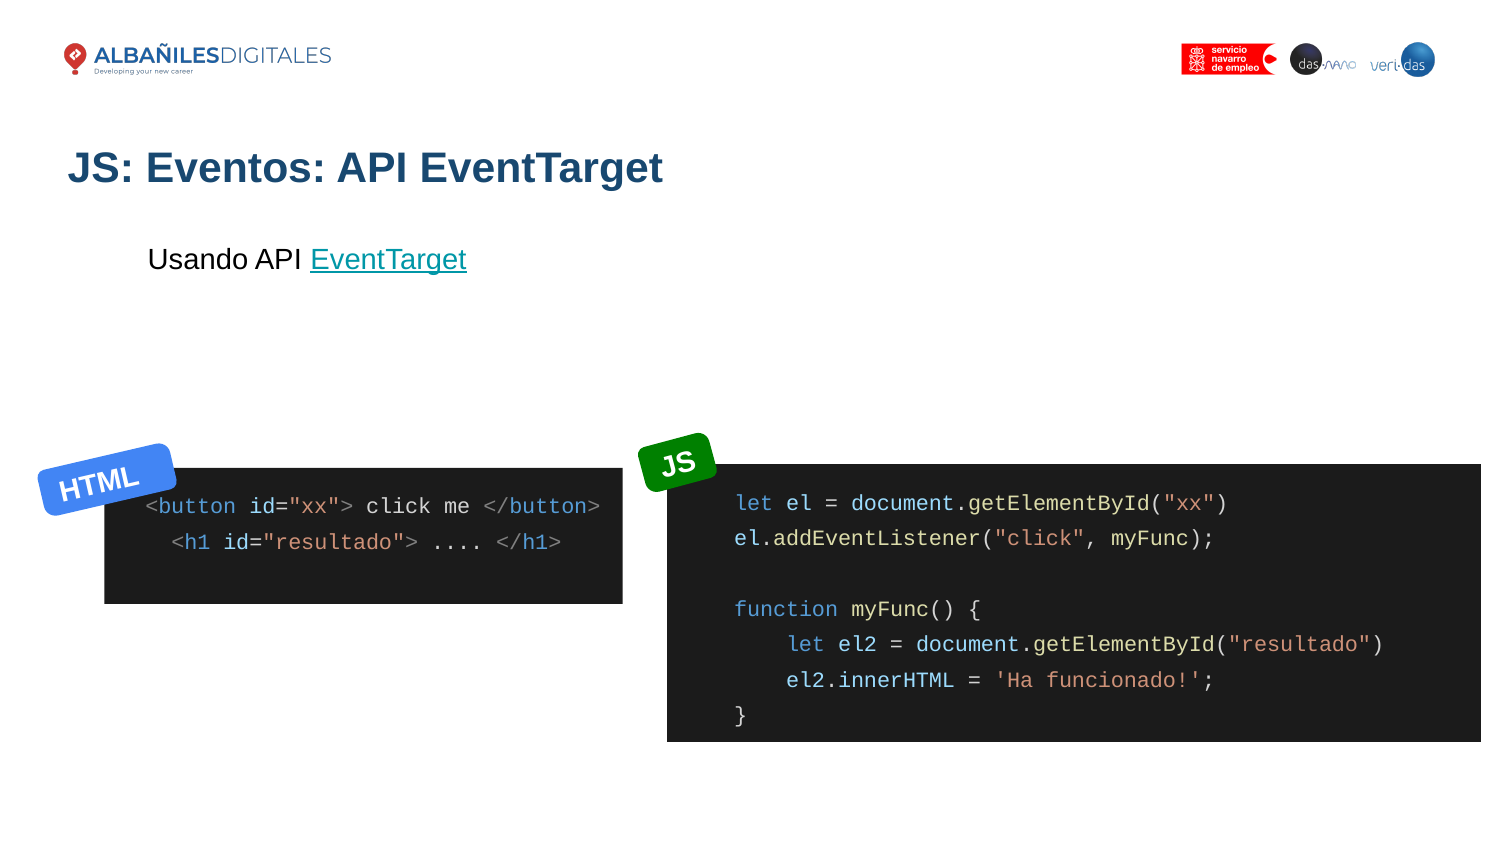

JS: Eventos: API EventTarget
Usando API EventTarget
JS
HTML
 let el = document.getElementById("xx")
 el.addEventListener("click", myFunc);
 function myFunc() {
 let el2 = document.getElementById("resultado")
 el2.innerHTML = 'Ha funcionado!';
 }
 <button id="xx"> click me </button>
 <h1 id="resultado"> .... </h1>